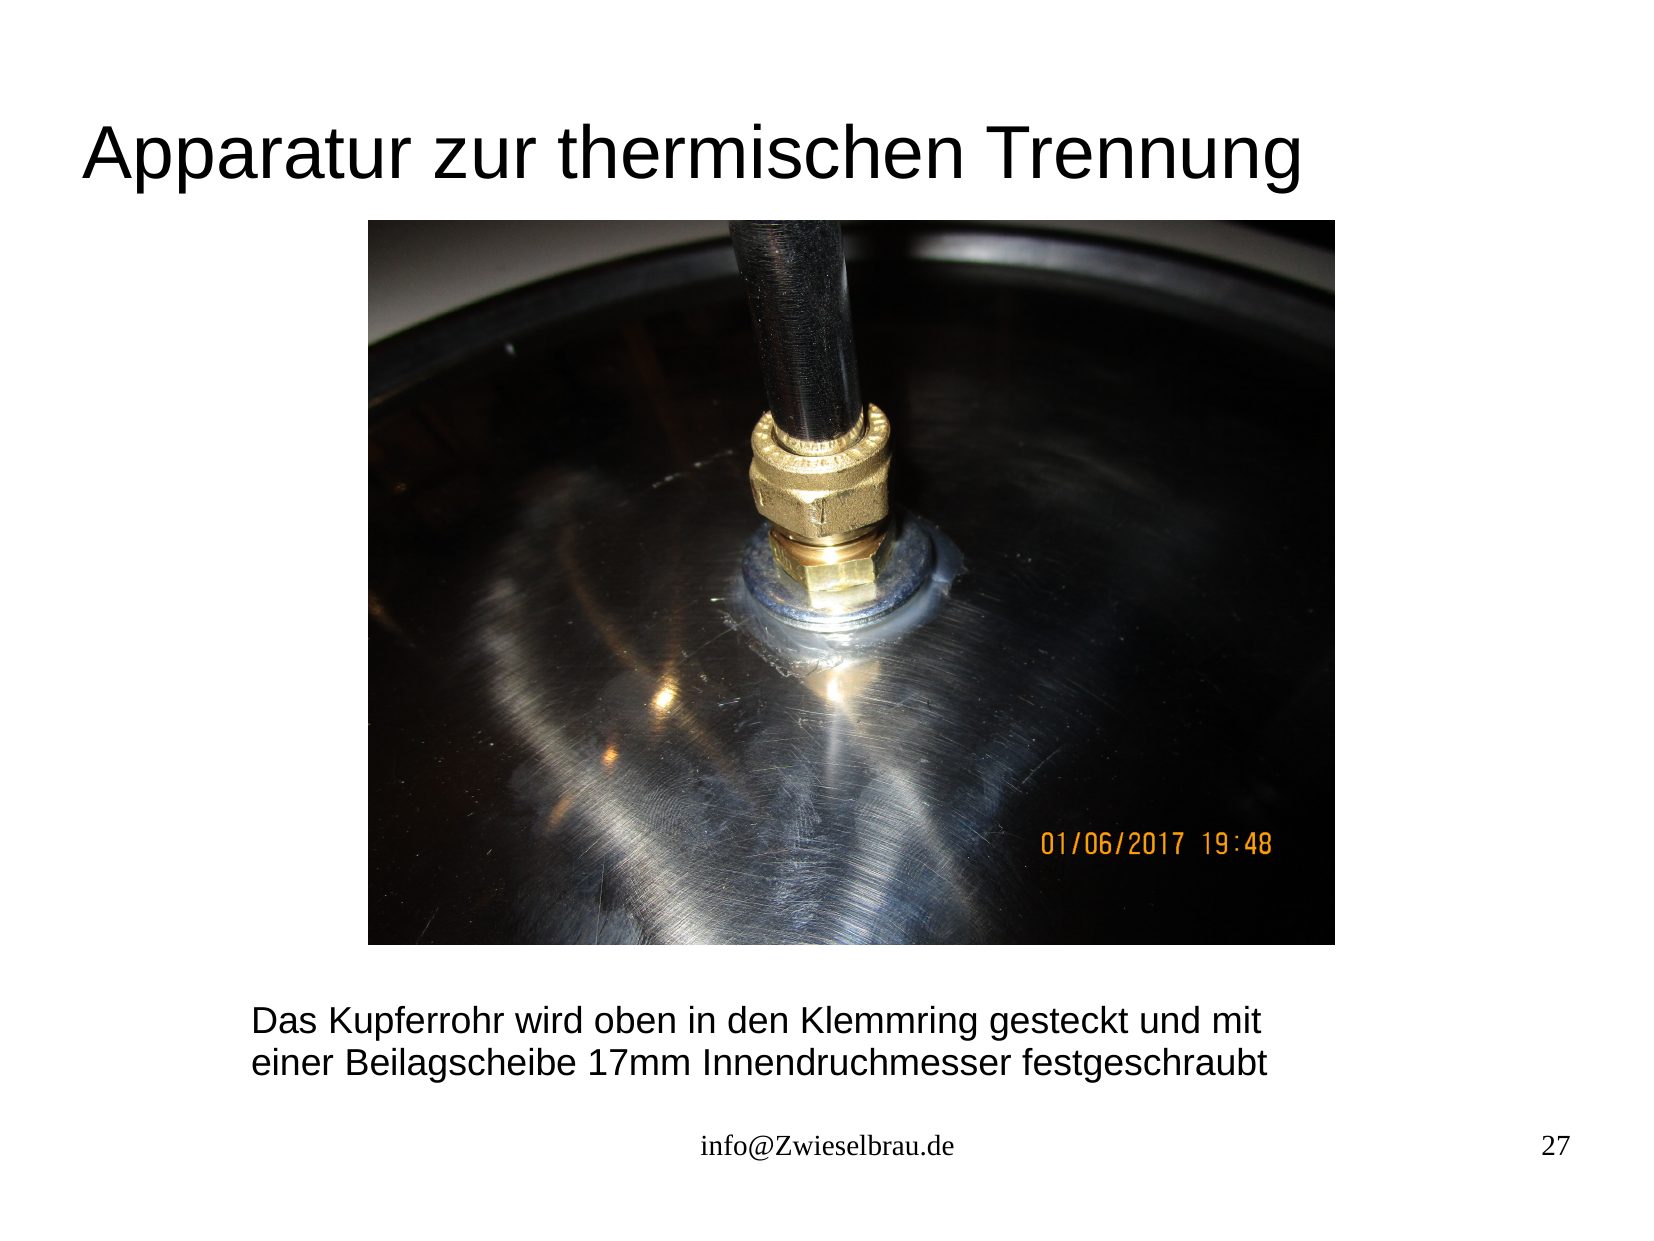

# Apparatur zur thermischen Trennung
Das Kupferrohr wird oben in den Klemmring gesteckt und mit einer Beilagscheibe 17mm Innendruchmesser festgeschraubt
info@Zwieselbrau.de
27